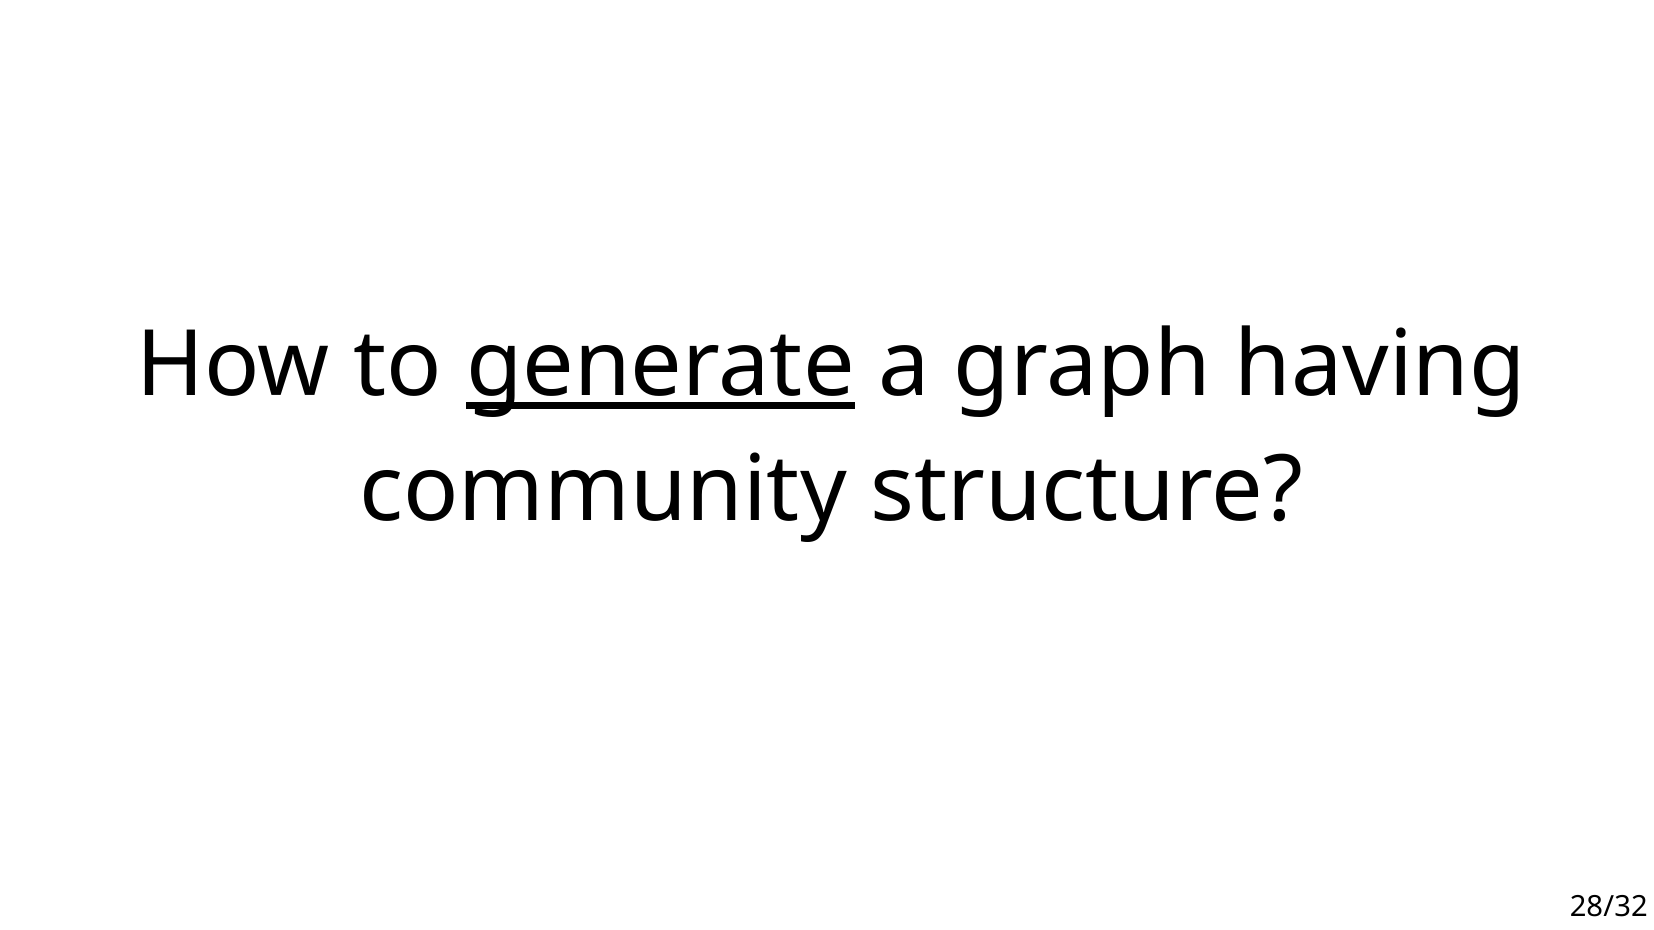

# How to generate a graph having community structure?
28